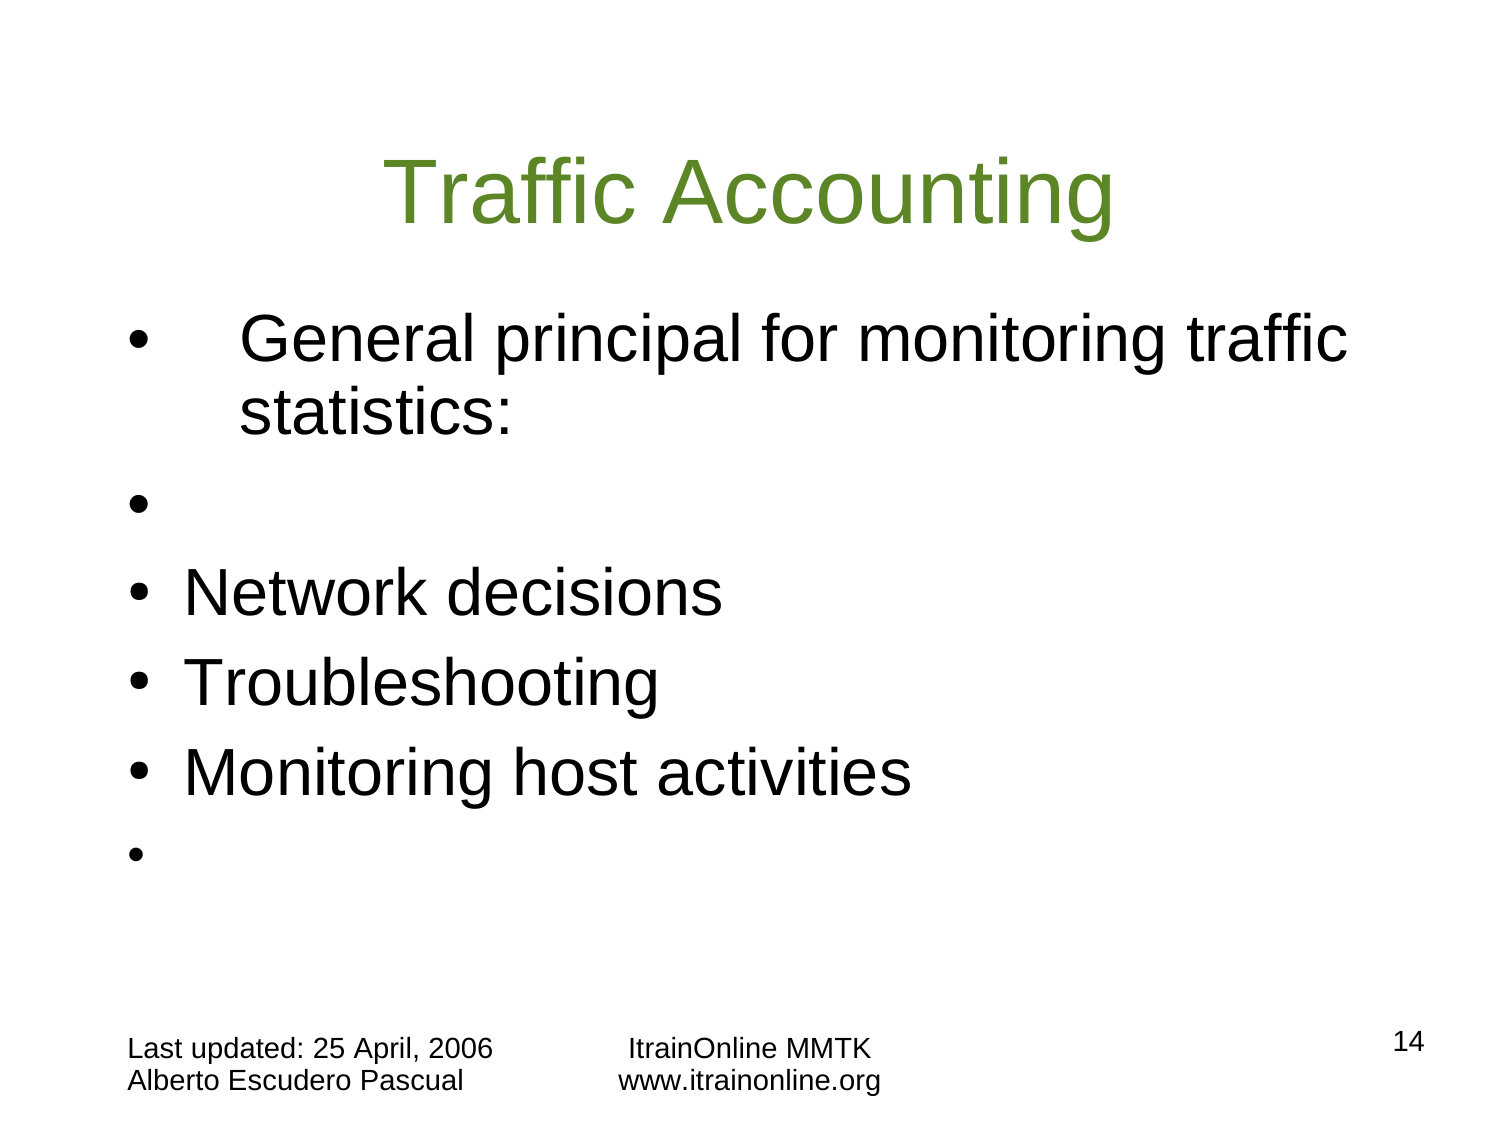

Traffic Accounting
	General principal for monitoring traffic statistics:
Network decisions
Troubleshooting
Monitoring host activities
14